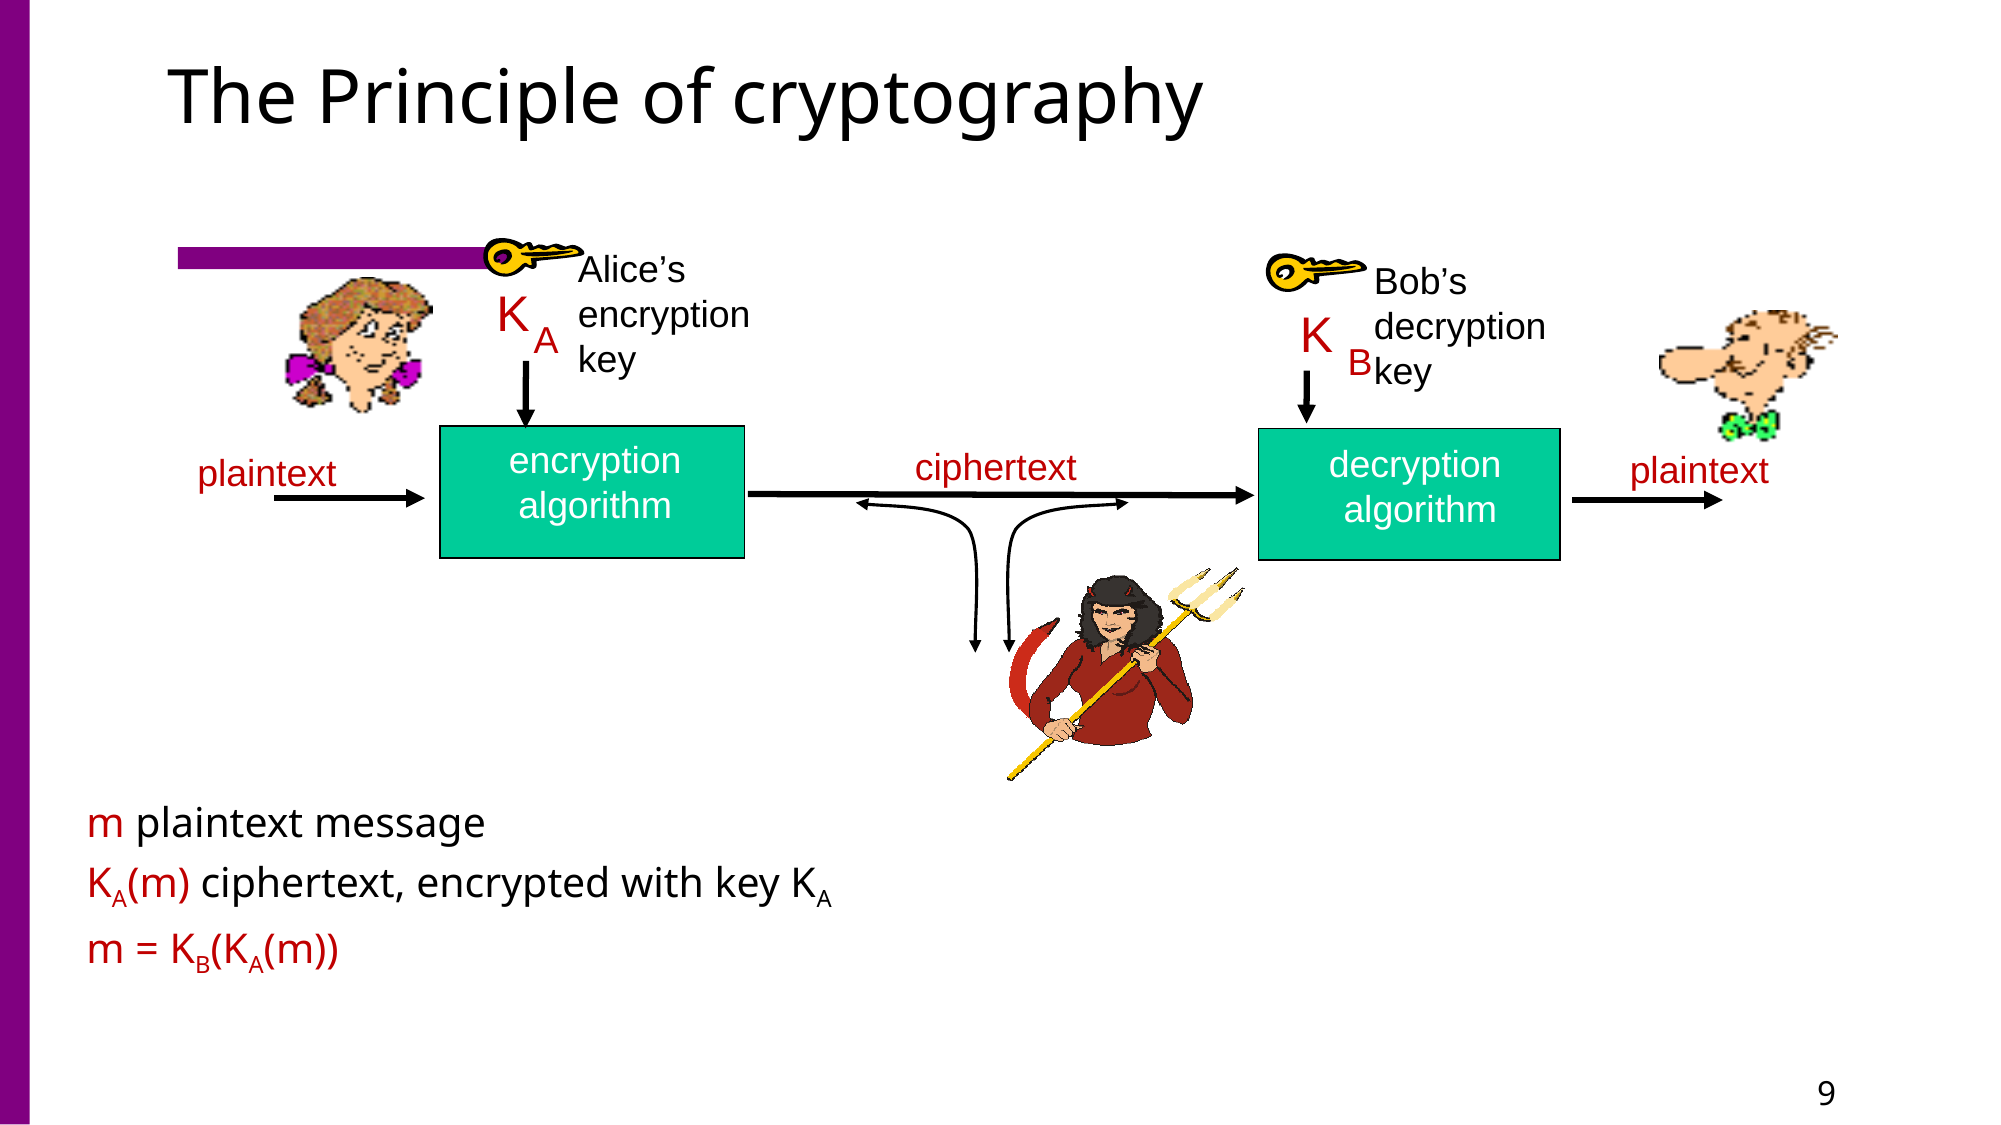

# The Principle of cryptography
Alice’s
encryption
key
Bob’s
decryption
key
K
A
K
B
encryption
algorithm
decryption
algorithm
ciphertext
plaintext
plaintext
m plaintext message
KA(m) ciphertext, encrypted with key KA
m = KB(KA(m))